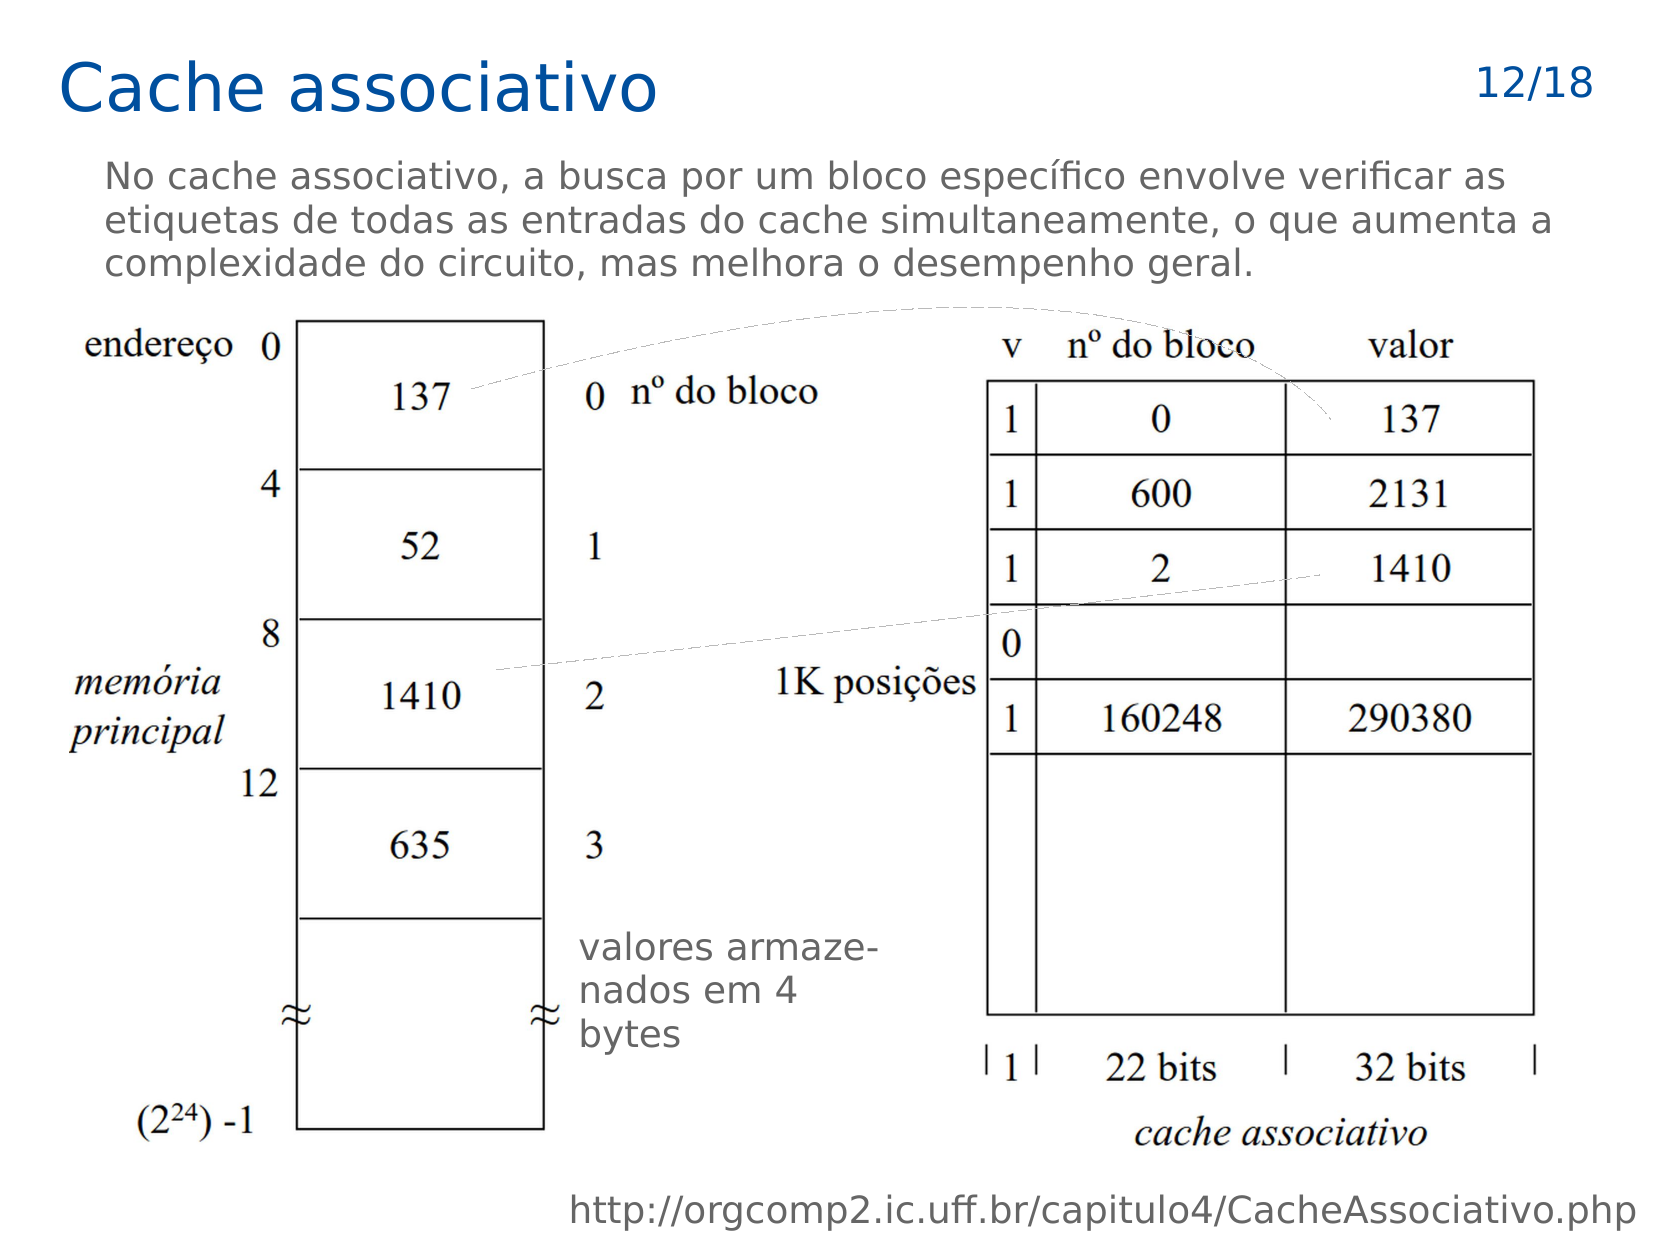

# Cache associativo
12
No cache associativo, a busca por um bloco específico envolve verificar as etiquetas de todas as entradas do cache simultaneamente, o que aumenta a complexidade do circuito, mas melhora o desempenho geral.
valores armaze-nados em 4 bytes
http://orgcomp2.ic.uff.br/capitulo4/CacheAssociativo.php